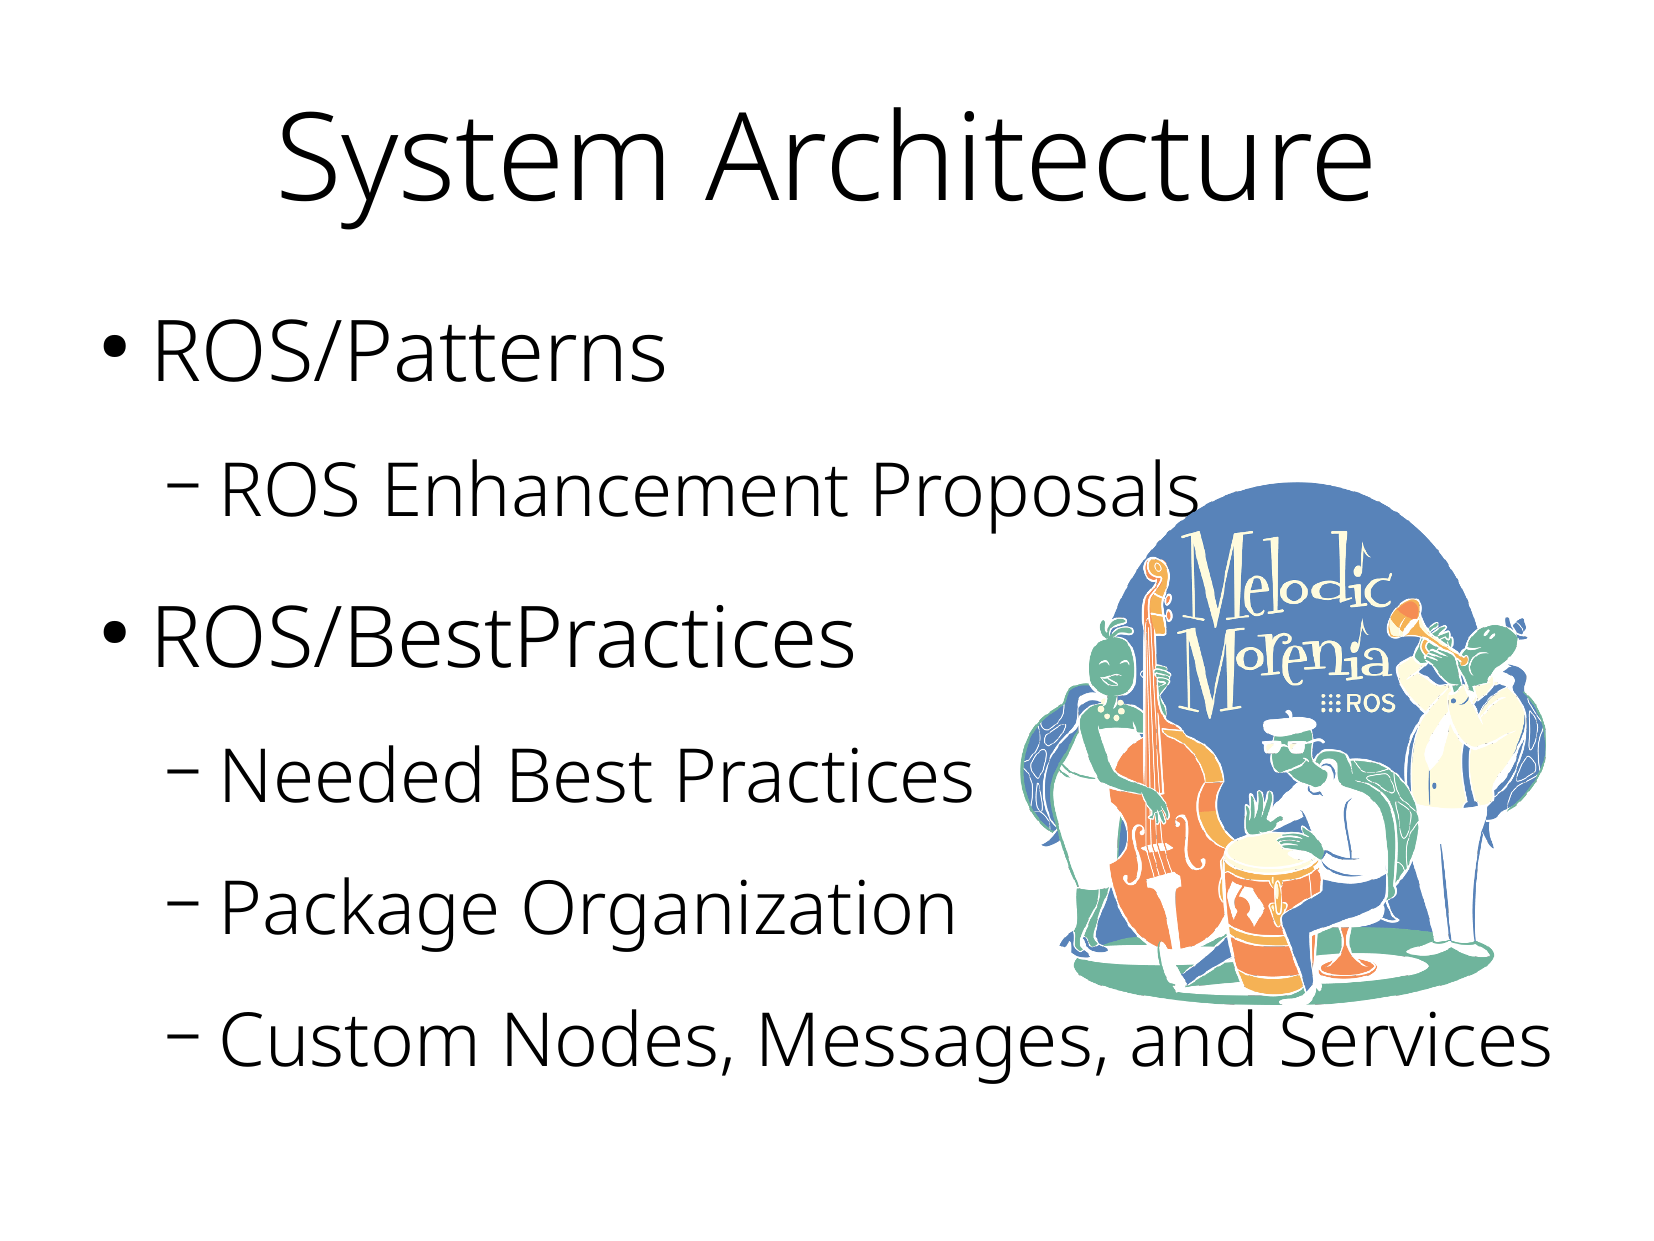

# System Architecture
ROS/Patterns
ROS Enhancement Proposals
ROS/BestPractices
Needed Best Practices
Package Organization
Custom Nodes, Messages, and Services